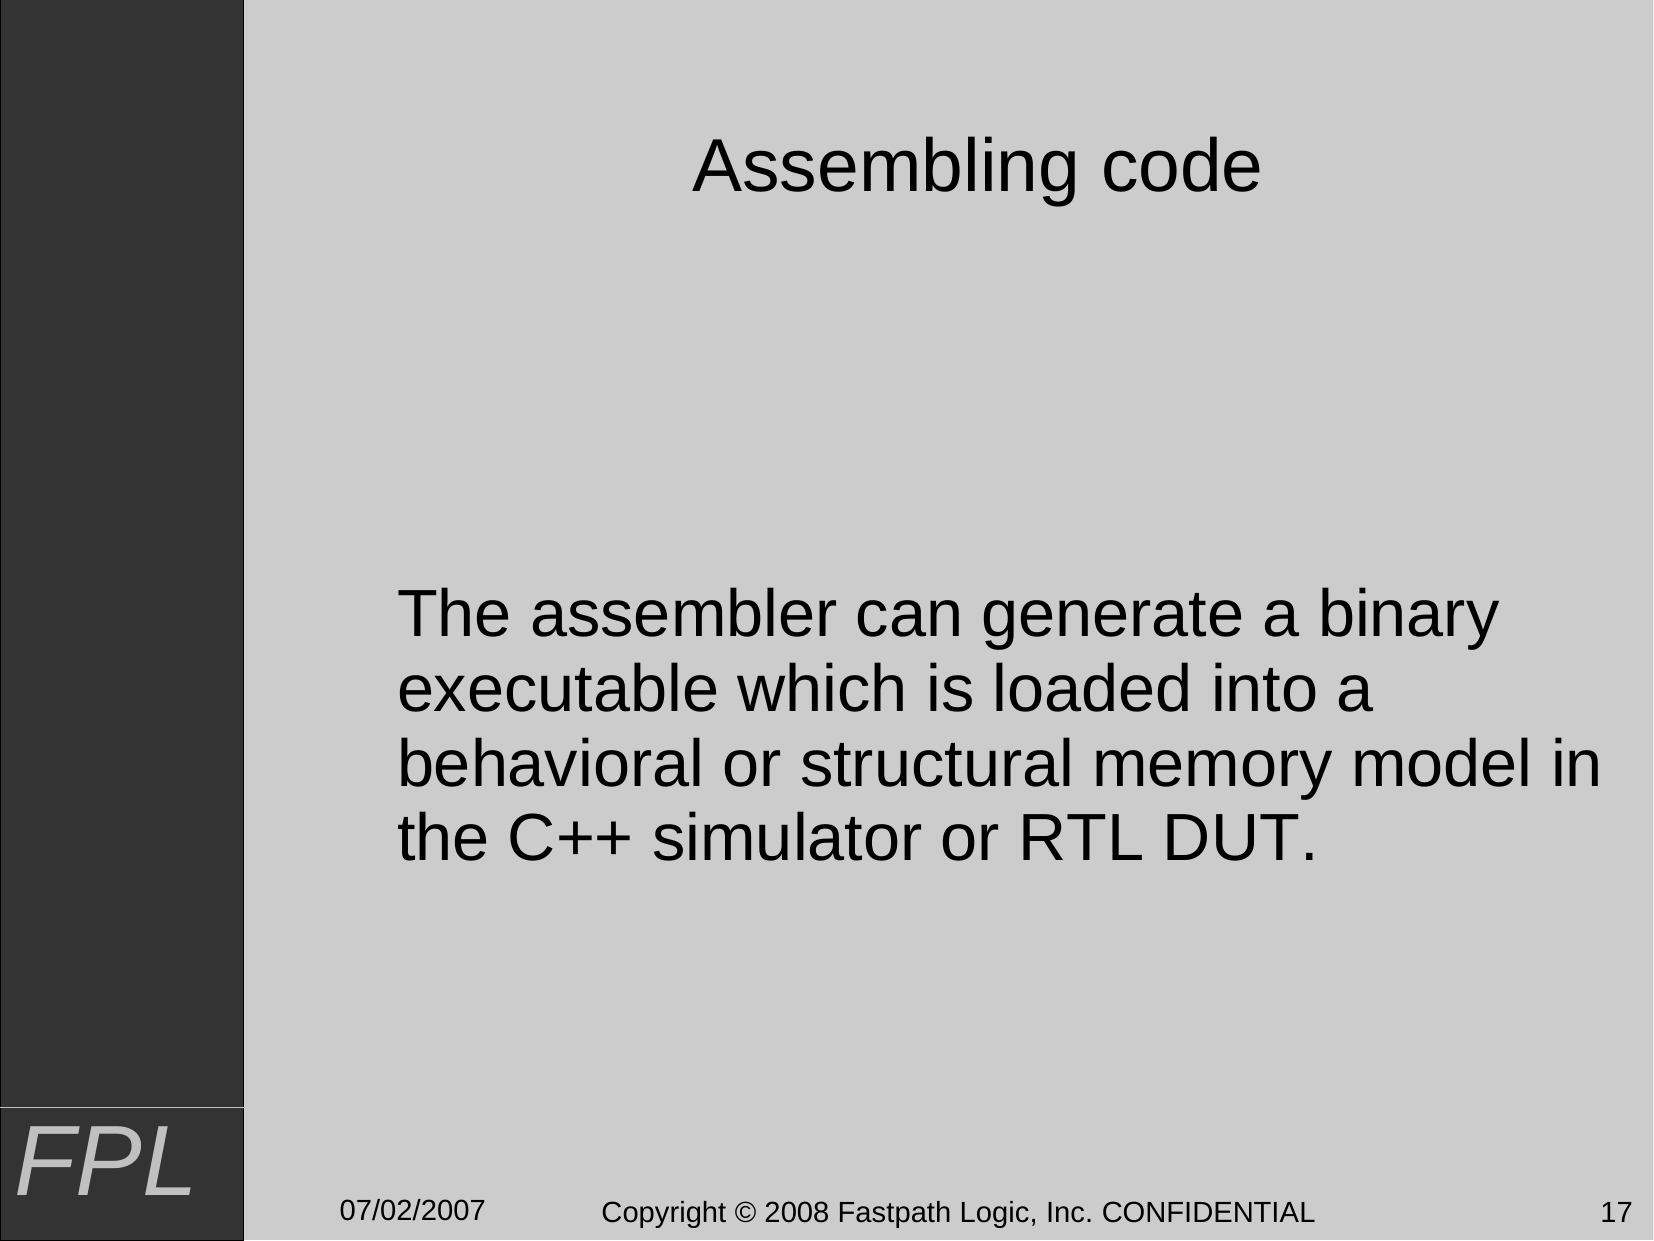

# Assembling code
The assembler can generate a binary executable which is loaded into a behavioral or structural memory model in the C++ simulator or RTL DUT.
07/02/2007
17
© 2007 FASTPATH LOGIC INC.